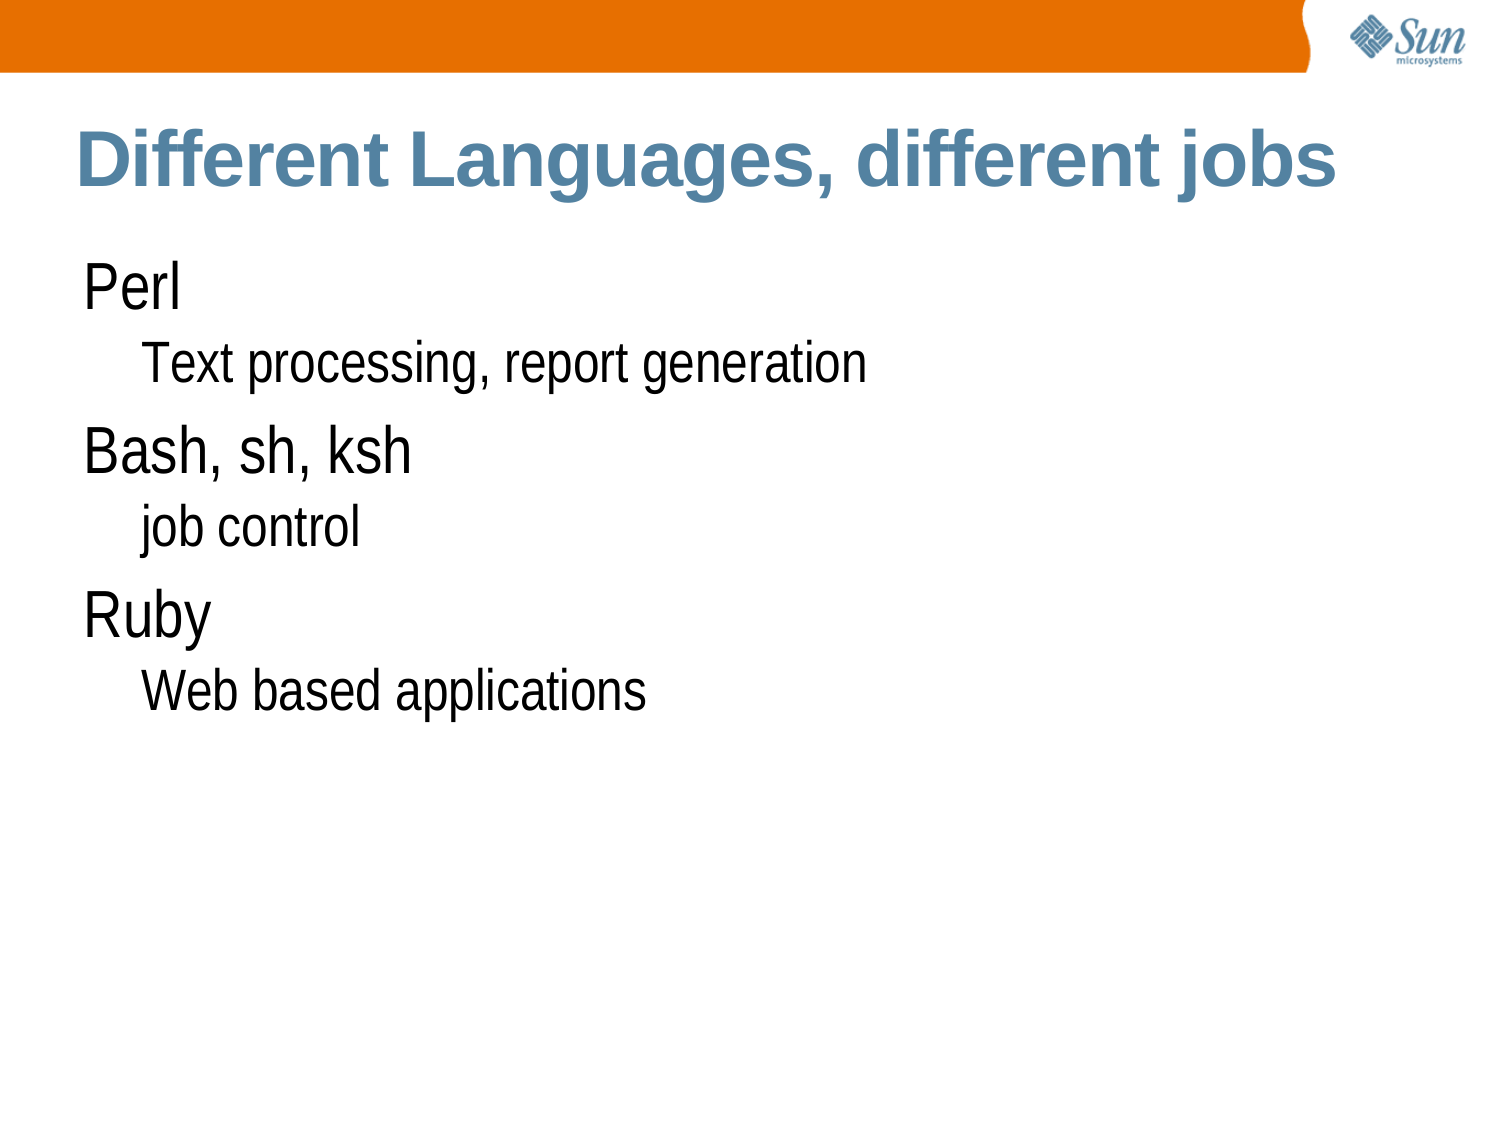

# Different Languages, different jobs
Perl
Text processing, report generation
Bash, sh, ksh
job control
Ruby
Web based applications